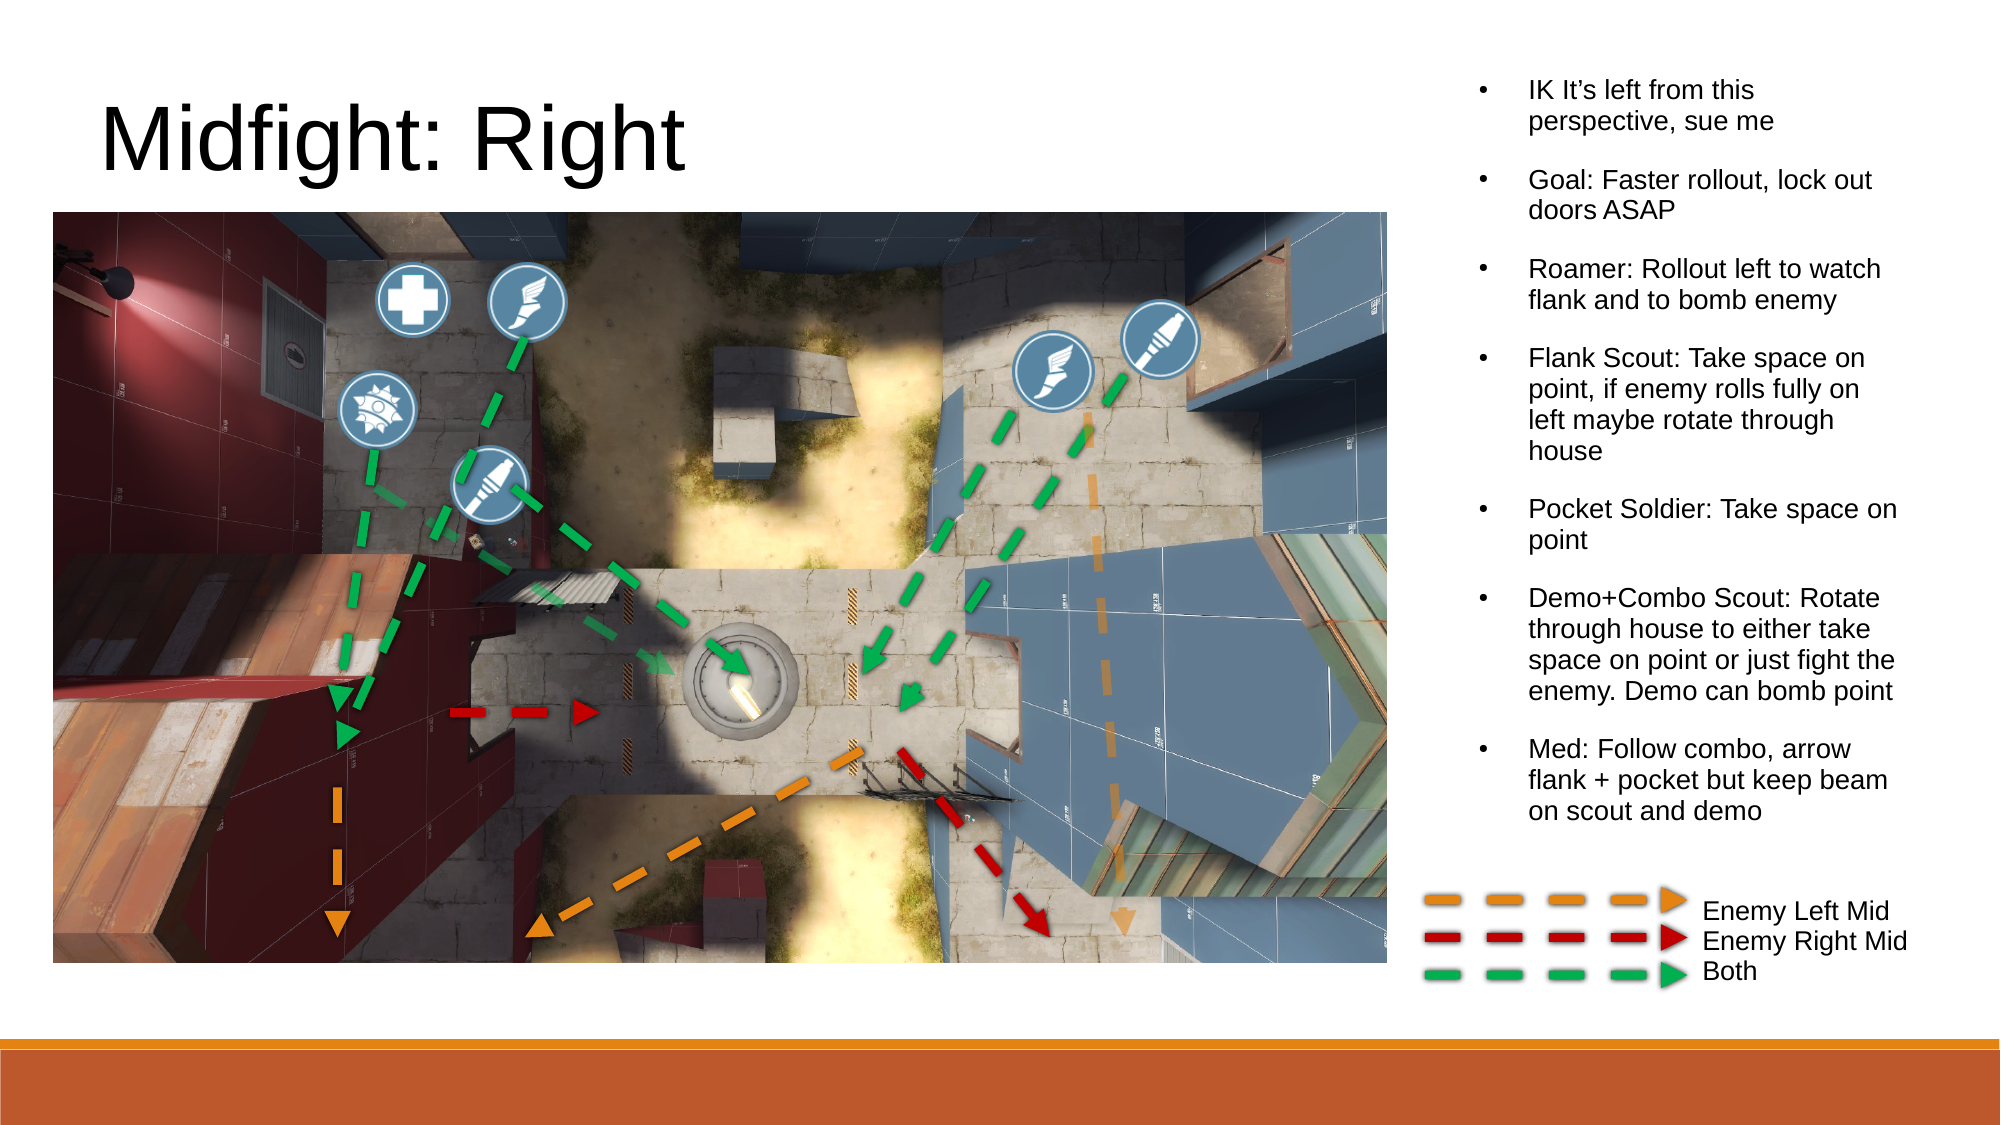

# Midfight: Right
IK It’s left from this perspective, sue me
Goal: Faster rollout, lock out doors ASAP
Roamer: Rollout left to watch flank and to bomb enemy
Flank Scout: Take space on point, if enemy rolls fully on left maybe rotate through house
Pocket Soldier: Take space on point
Demo+Combo Scout: Rotate through house to either take space on point or just fight the enemy. Demo can bomb point
Med: Follow combo, arrow flank + pocket but keep beam on scout and demo
Enemy Left Mid
Enemy Right Mid
Both